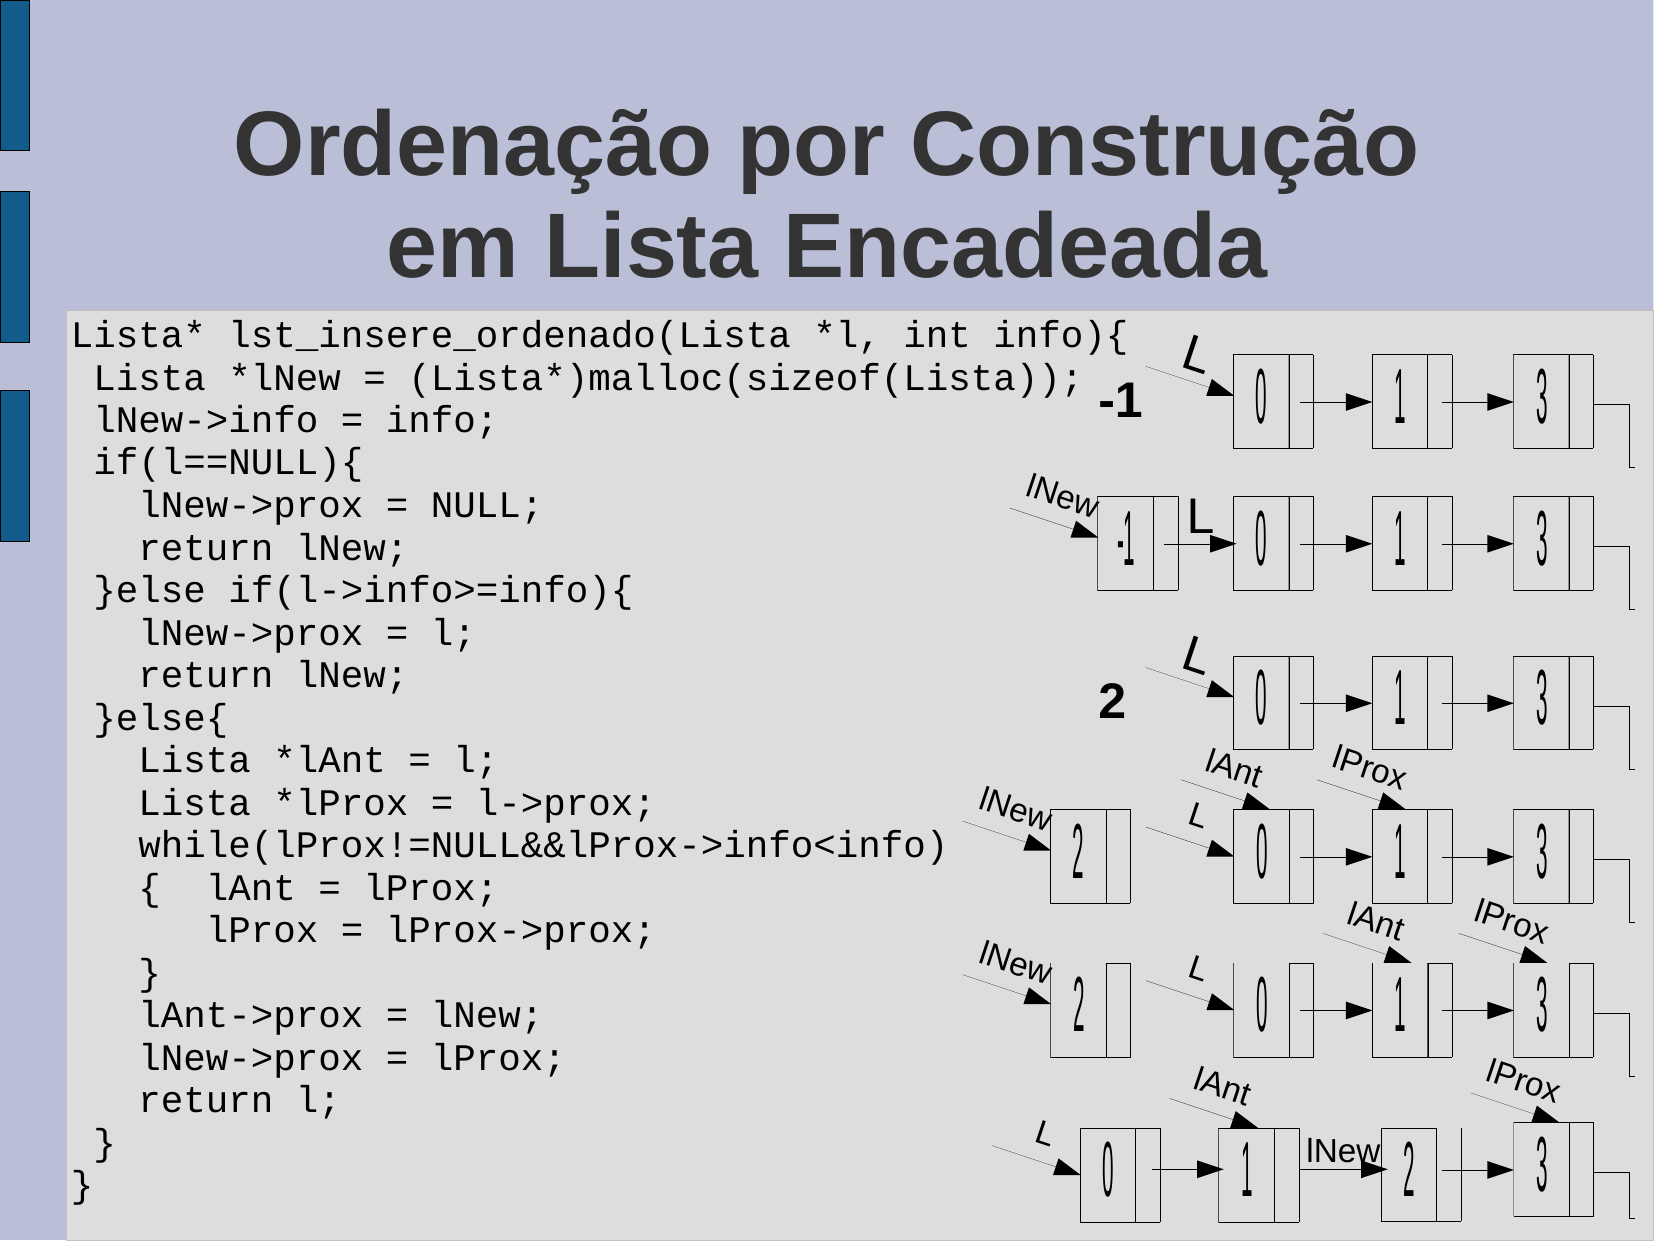

# Ordenação por Construção em Lista Encadeada
Lista* lst_insere_ordenado(Lista *l, int info){
 Lista *lNew = (Lista*)malloc(sizeof(Lista));
 lNew->info = info;
 if(l==NULL){
 lNew->prox = NULL;
 return lNew;
 }else if(l->info>=info){
 lNew->prox = l;
 return lNew;
 }else{
 Lista *lAnt = l;
 Lista *lProx = l->prox;
 while(lProx!=NULL&&lProx->info<info)
 { lAnt = lProx;
 lProx = lProx->prox;
 }
 lAnt->prox = lNew;
 lNew->prox = lProx;
 return l;
 }
}
L
-1
lNew
L
L
2
lAnt
lProx
lNew
L
lAnt
lProx
lNew
L
lProx
lAnt
L
lNew